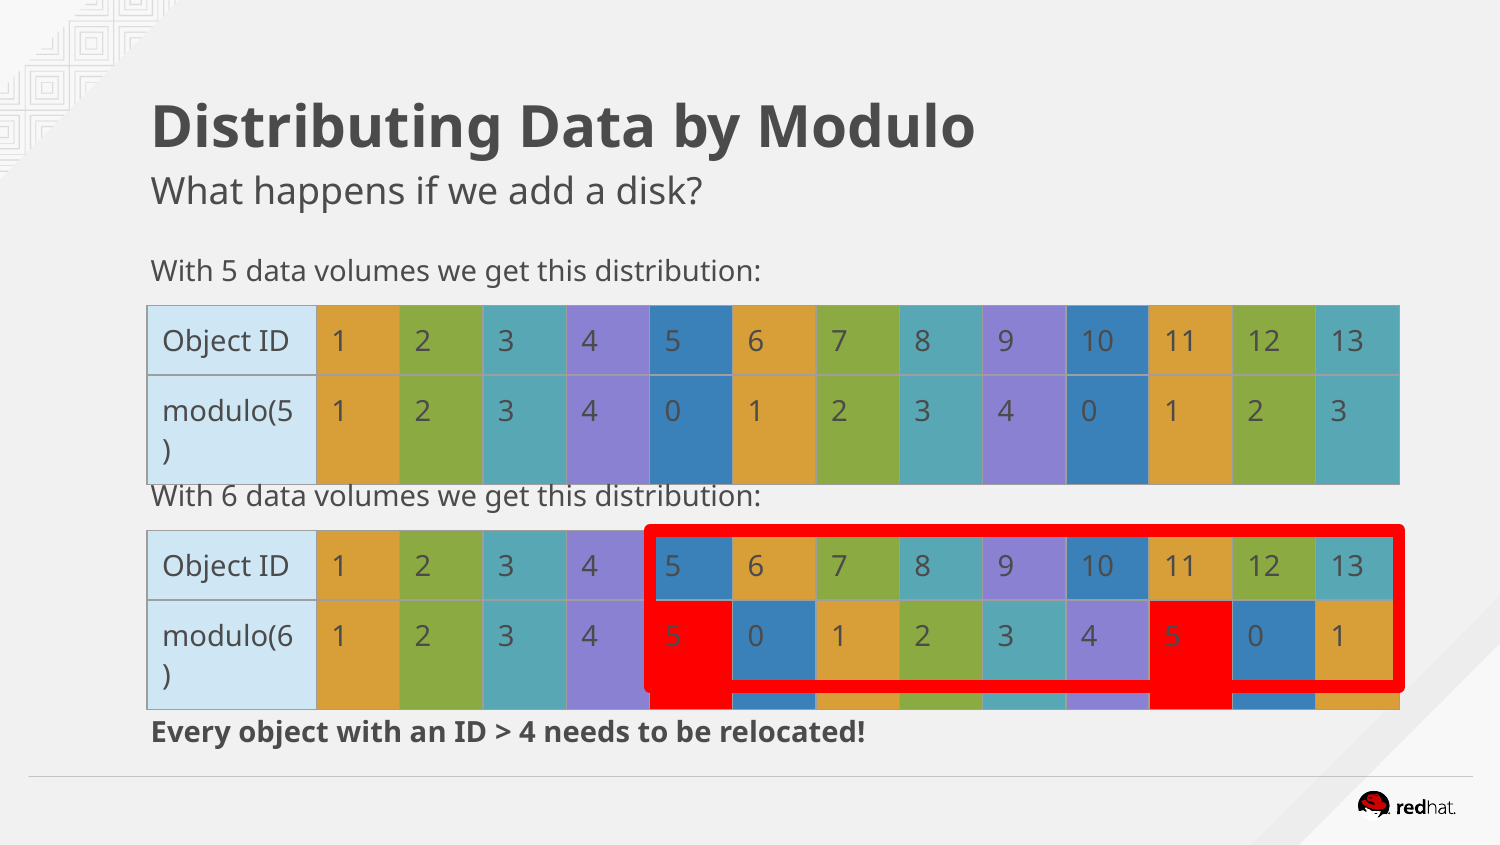

Distributing Data by Modulo
What happens if we add a disk?
With 5 data volumes we get this distribution:
| Object ID | 1 | 2 | 3 | 4 | 5 | 6 | 7 | 8 | 9 | 10 | 11 | 12 | 13 |
| --- | --- | --- | --- | --- | --- | --- | --- | --- | --- | --- | --- | --- | --- |
| modulo(5) | 1 | 2 | 3 | 4 | 0 | 1 | 2 | 3 | 4 | 0 | 1 | 2 | 3 |
With 6 data volumes we get this distribution:
| Object ID | 1 | 2 | 3 | 4 | 5 | 6 | 7 | 8 | 9 | 10 | 11 | 12 | 13 |
| --- | --- | --- | --- | --- | --- | --- | --- | --- | --- | --- | --- | --- | --- |
| modulo(6) | 1 | 2 | 3 | 4 | 5 | 0 | 1 | 2 | 3 | 4 | 5 | 0 | 1 |
Every object with an ID > 4 needs to be relocated!